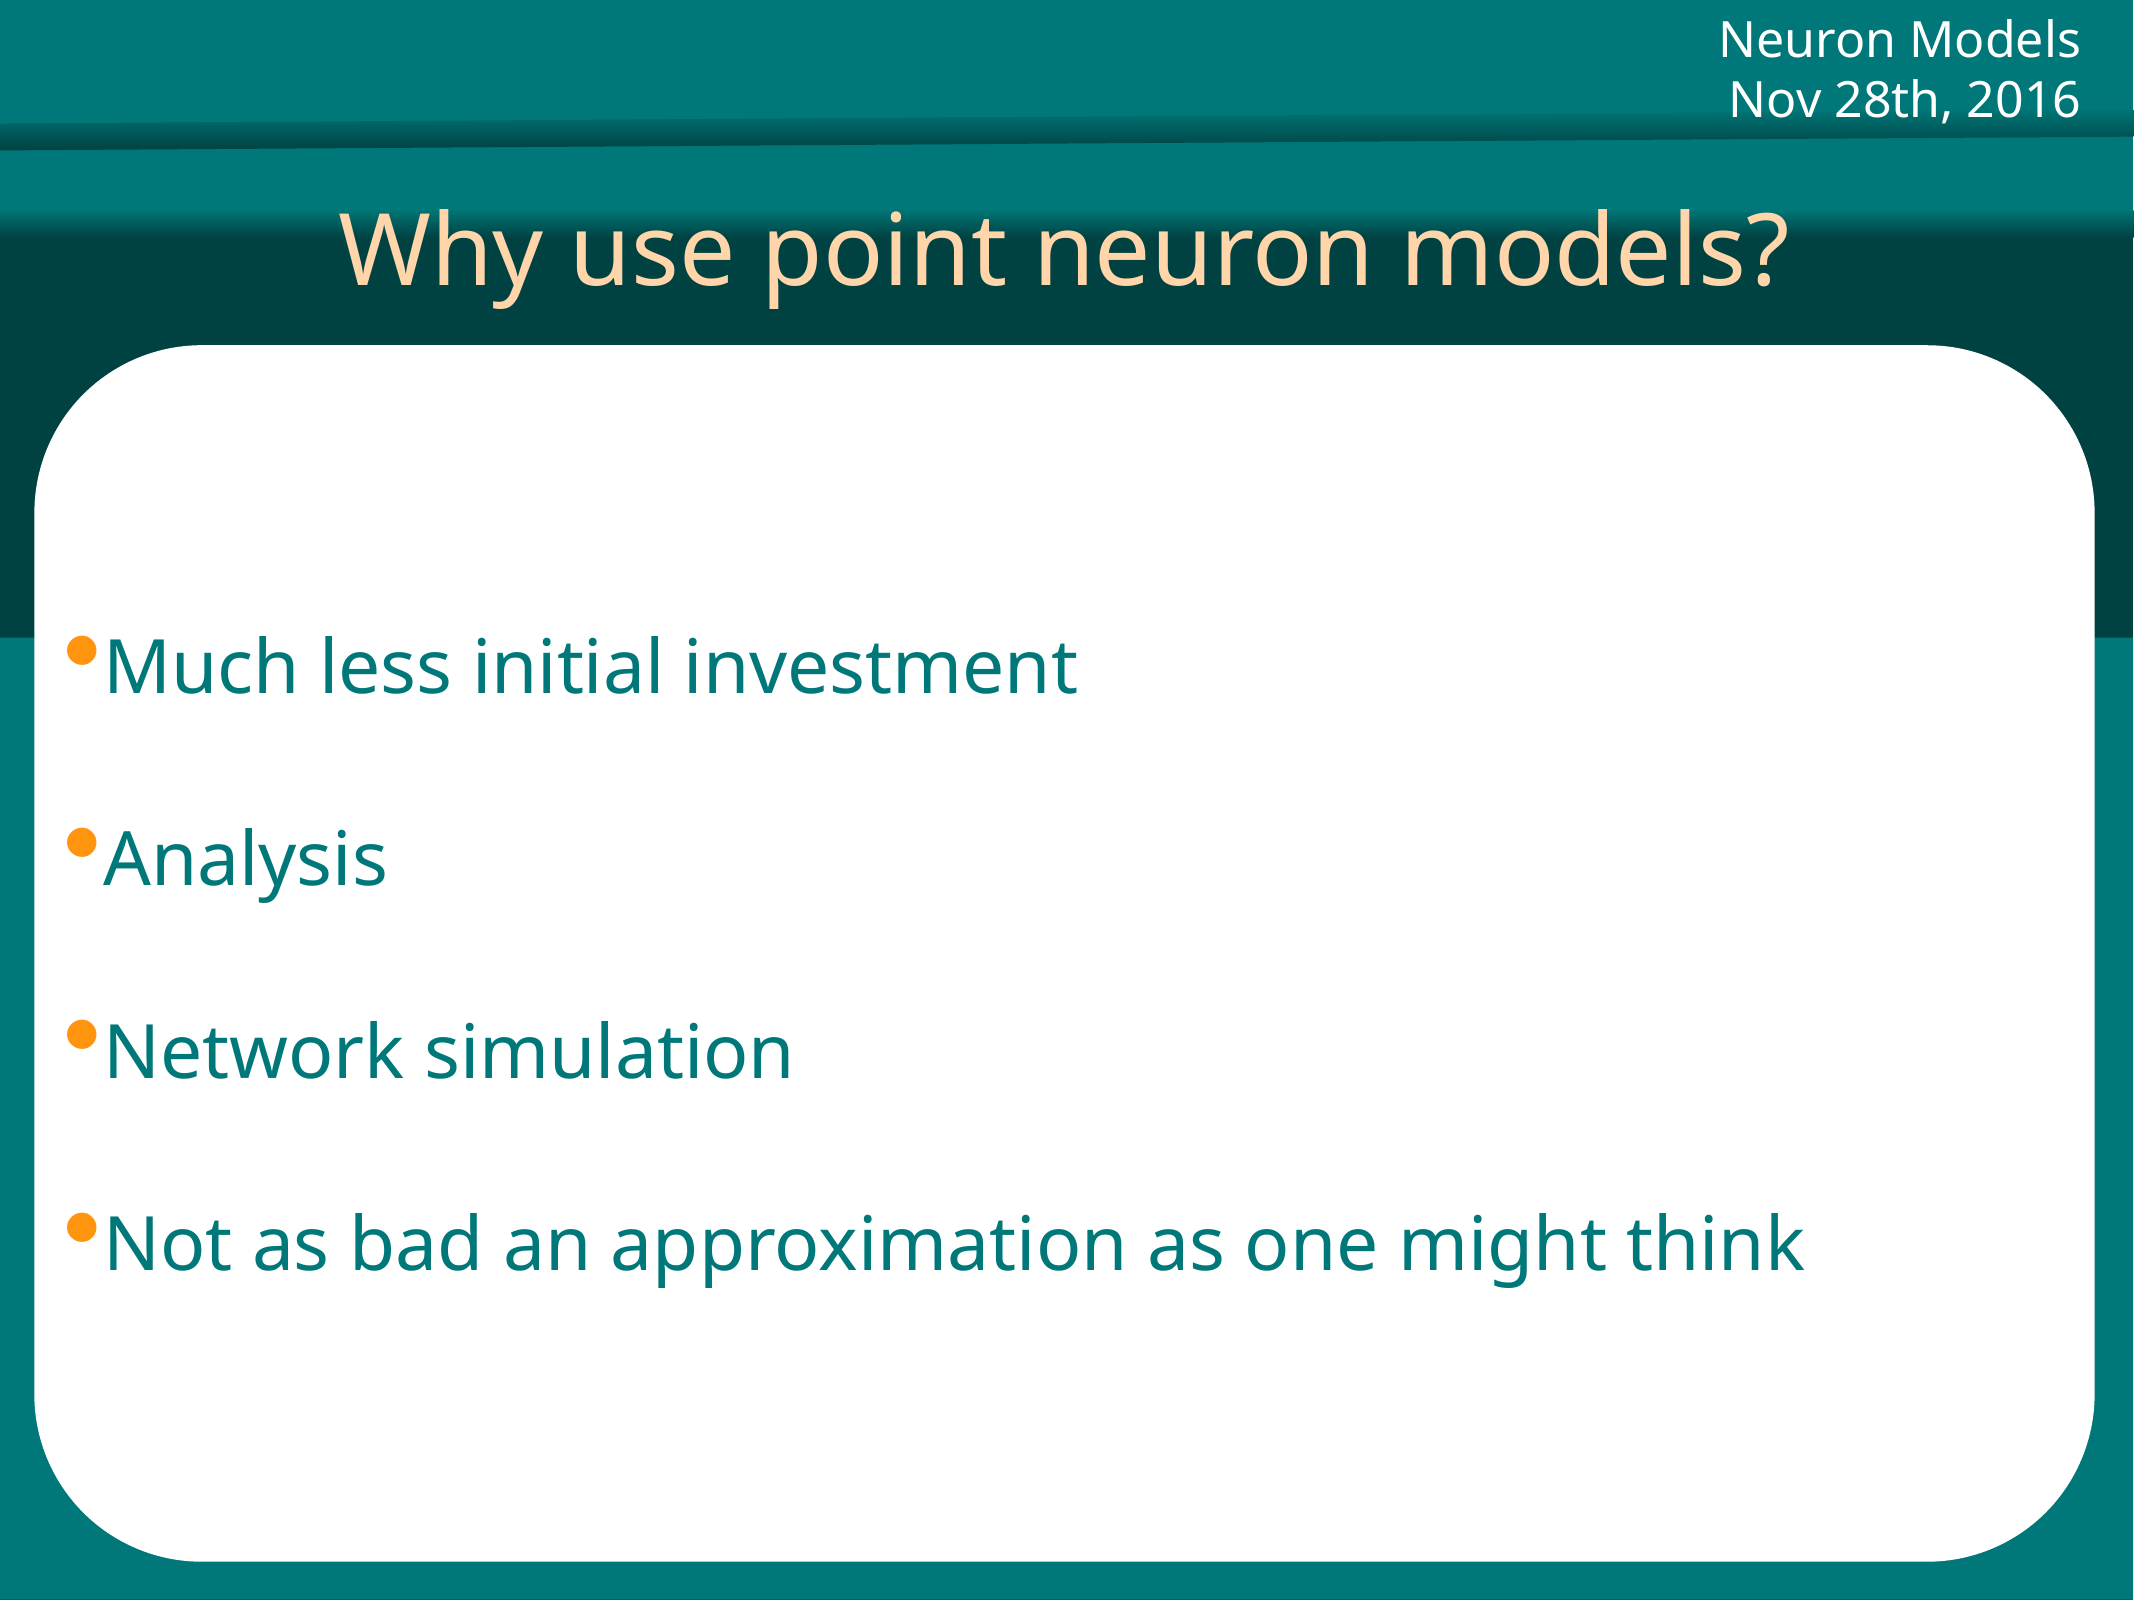

Neuron Models
Nov 28th, 2016
Why use point neuron models?
Much less initial investment
Analysis
Network simulation
Not as bad an approximation as one might think